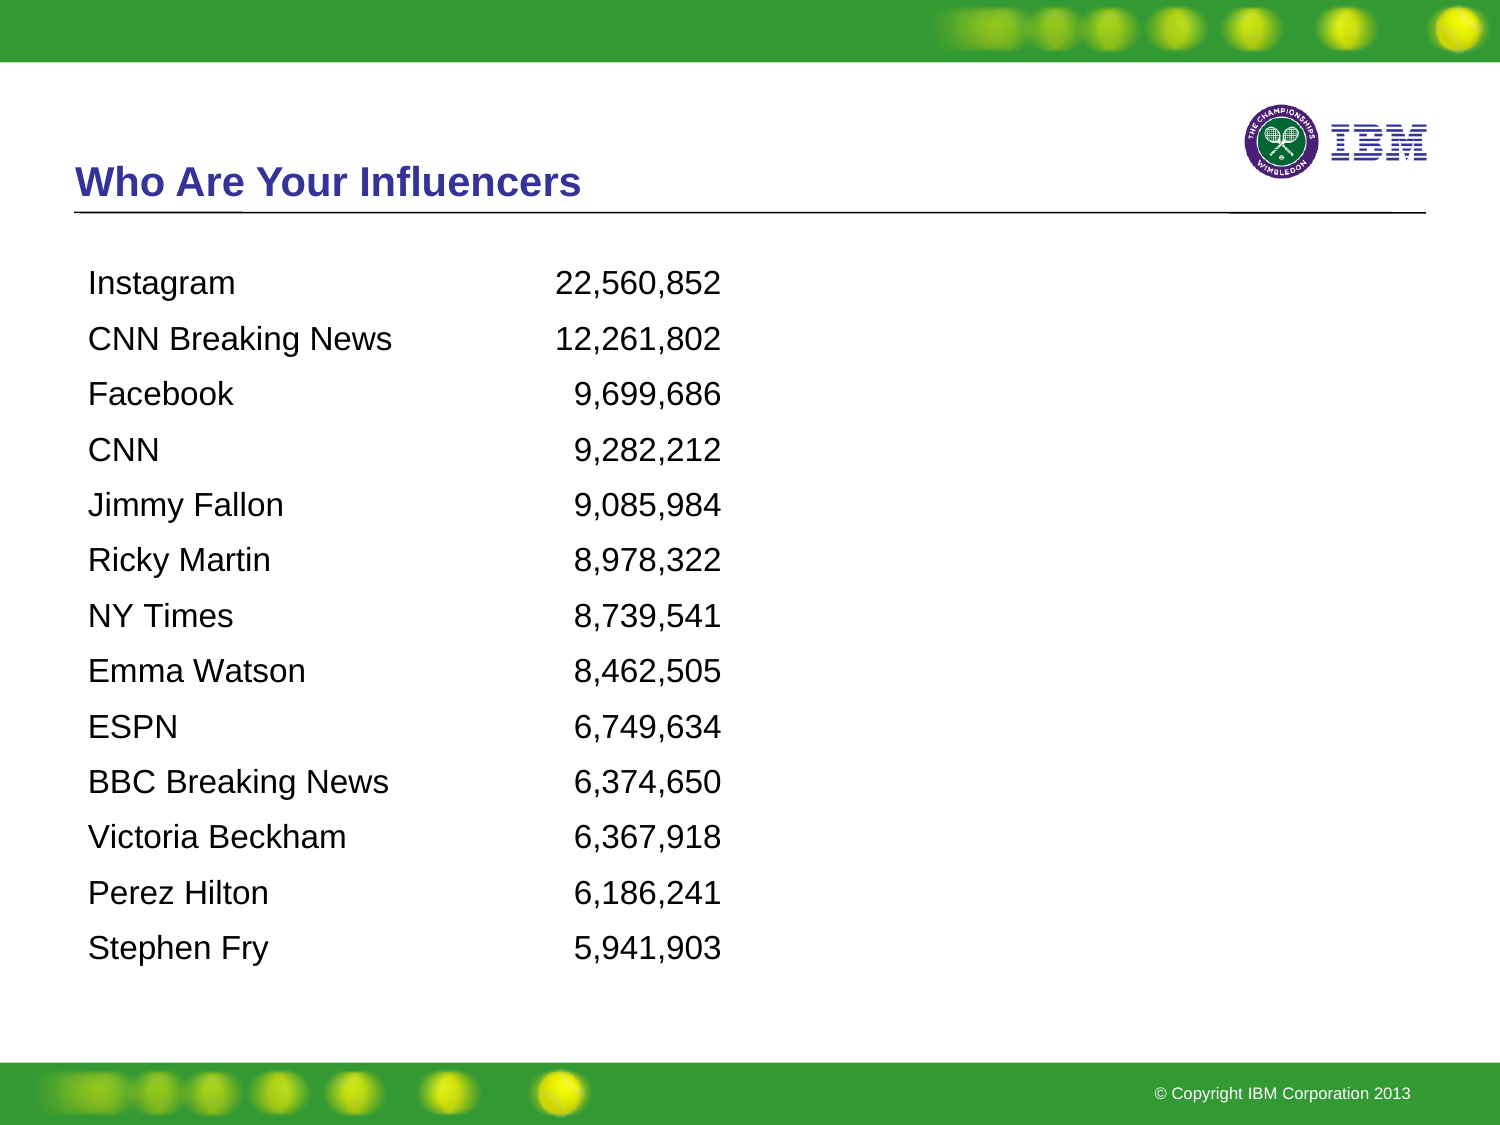

# Who Are Your Influencers
| Instagram | 22,560,852 |
| --- | --- |
| CNN Breaking News | 12,261,802 |
| Facebook | 9,699,686 |
| CNN | 9,282,212 |
| Jimmy Fallon | 9,085,984 |
| Ricky Martin | 8,978,322 |
| NY Times | 8,739,541 |
| Emma Watson | 8,462,505 |
| ESPN | 6,749,634 |
| BBC Breaking News | 6,374,650 |
| Victoria Beckham | 6,367,918 |
| Perez Hilton | 6,186,241 |
| Stephen Fry | 5,941,903 |